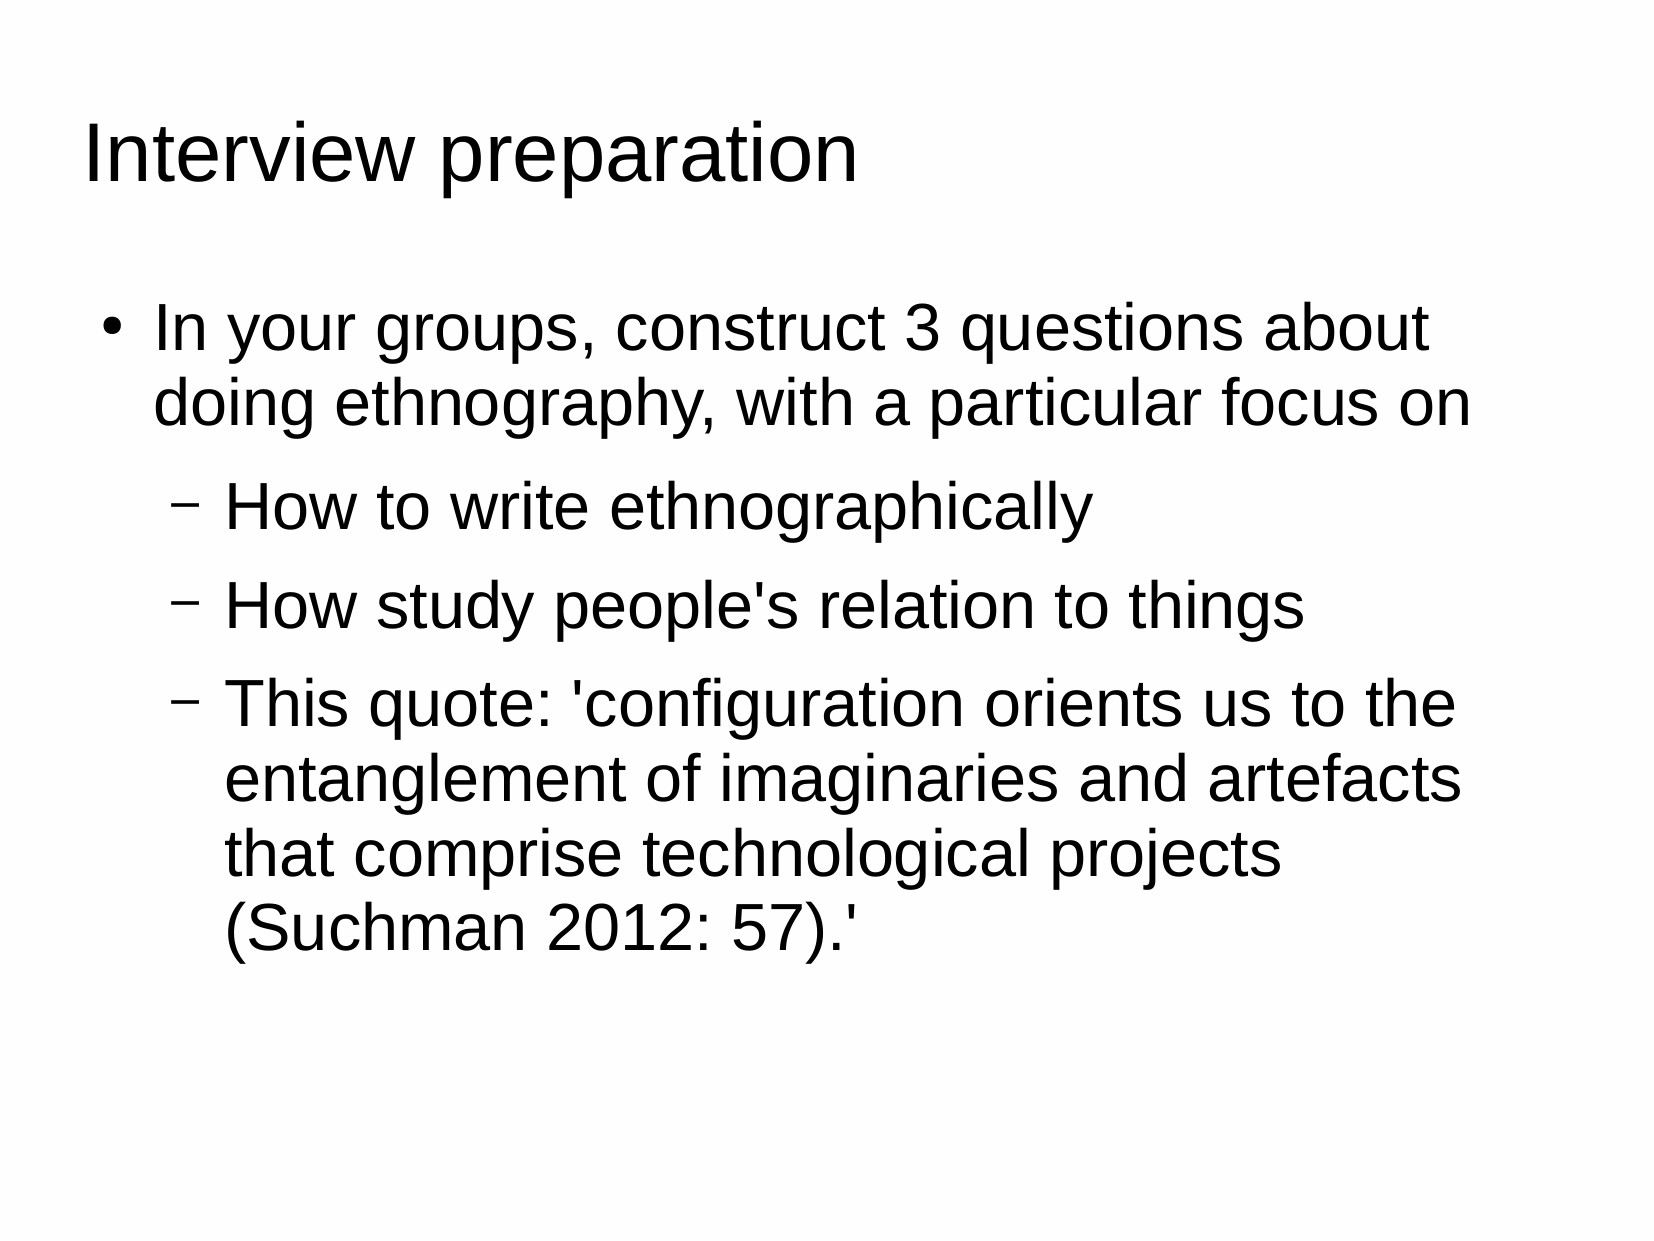

# Interview preparation
In your groups, construct 3 questions about doing ethnography, with a particular focus on
How to write ethnographically
How study people's relation to things
This quote: 'configuration orients us to the entanglement of imaginaries and artefacts that comprise technological projects (Suchman 2012: 57).'